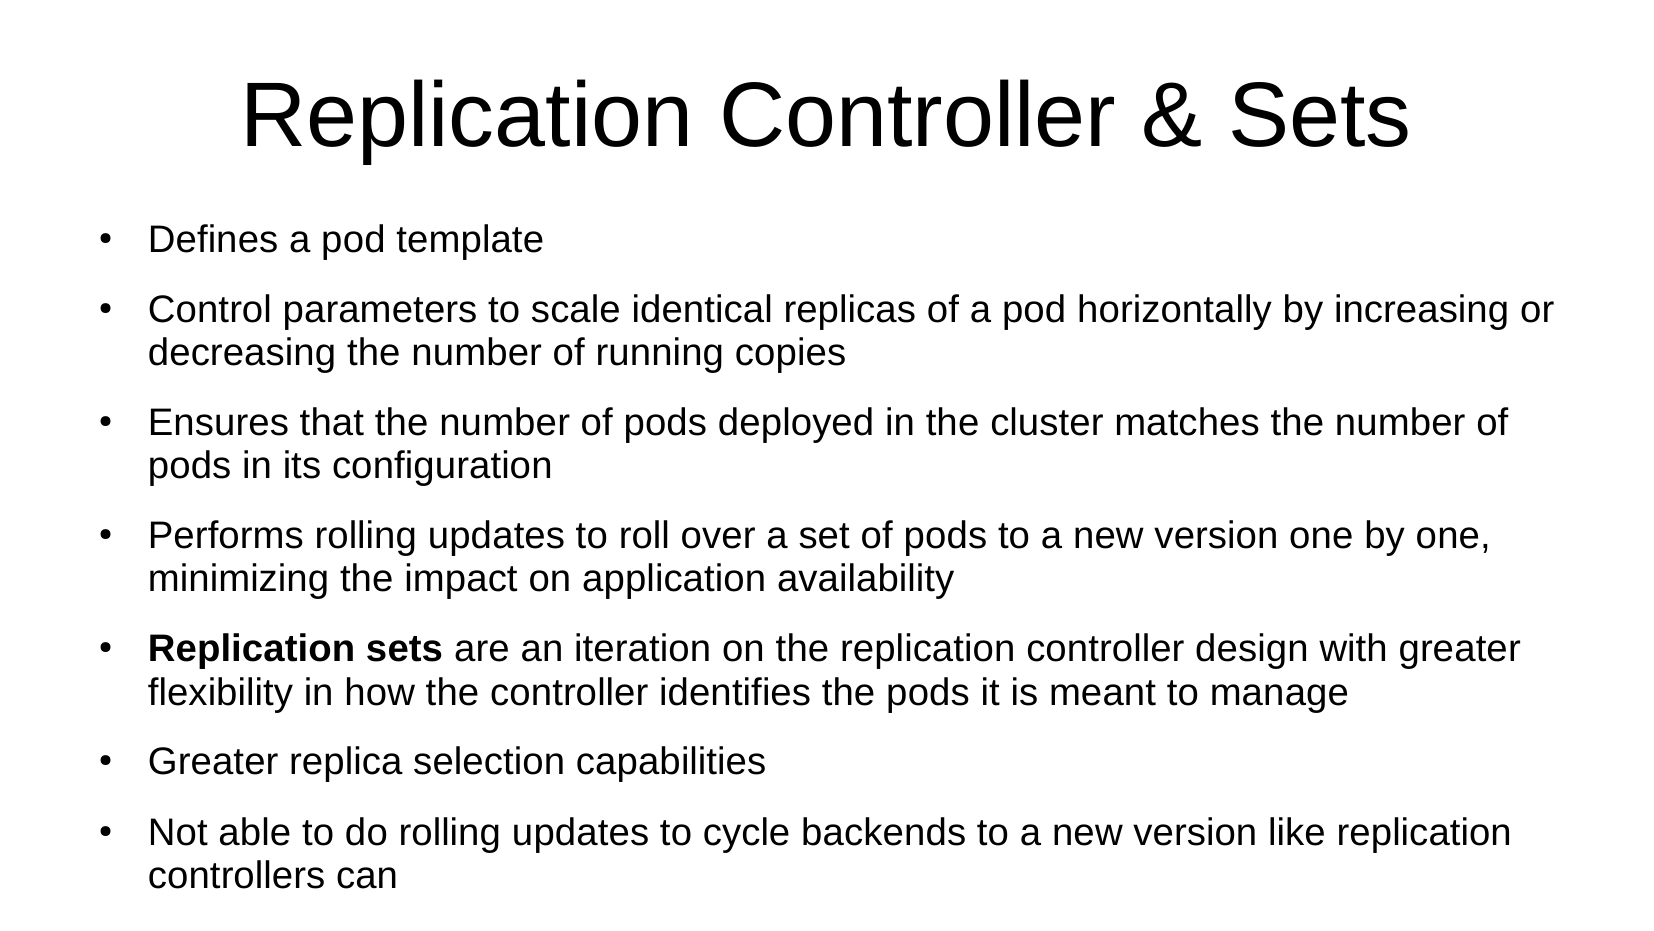

# Replication Controller & Sets
Defines a pod template
Control parameters to scale identical replicas of a pod horizontally by increasing or decreasing the number of running copies
Ensures that the number of pods deployed in the cluster matches the number of pods in its configuration
Performs rolling updates to roll over a set of pods to a new version one by one, minimizing the impact on application availability
Replication sets are an iteration on the replication controller design with greater flexibility in how the controller identifies the pods it is meant to manage
Greater replica selection capabilities
Not able to do rolling updates to cycle backends to a new version like replication controllers can